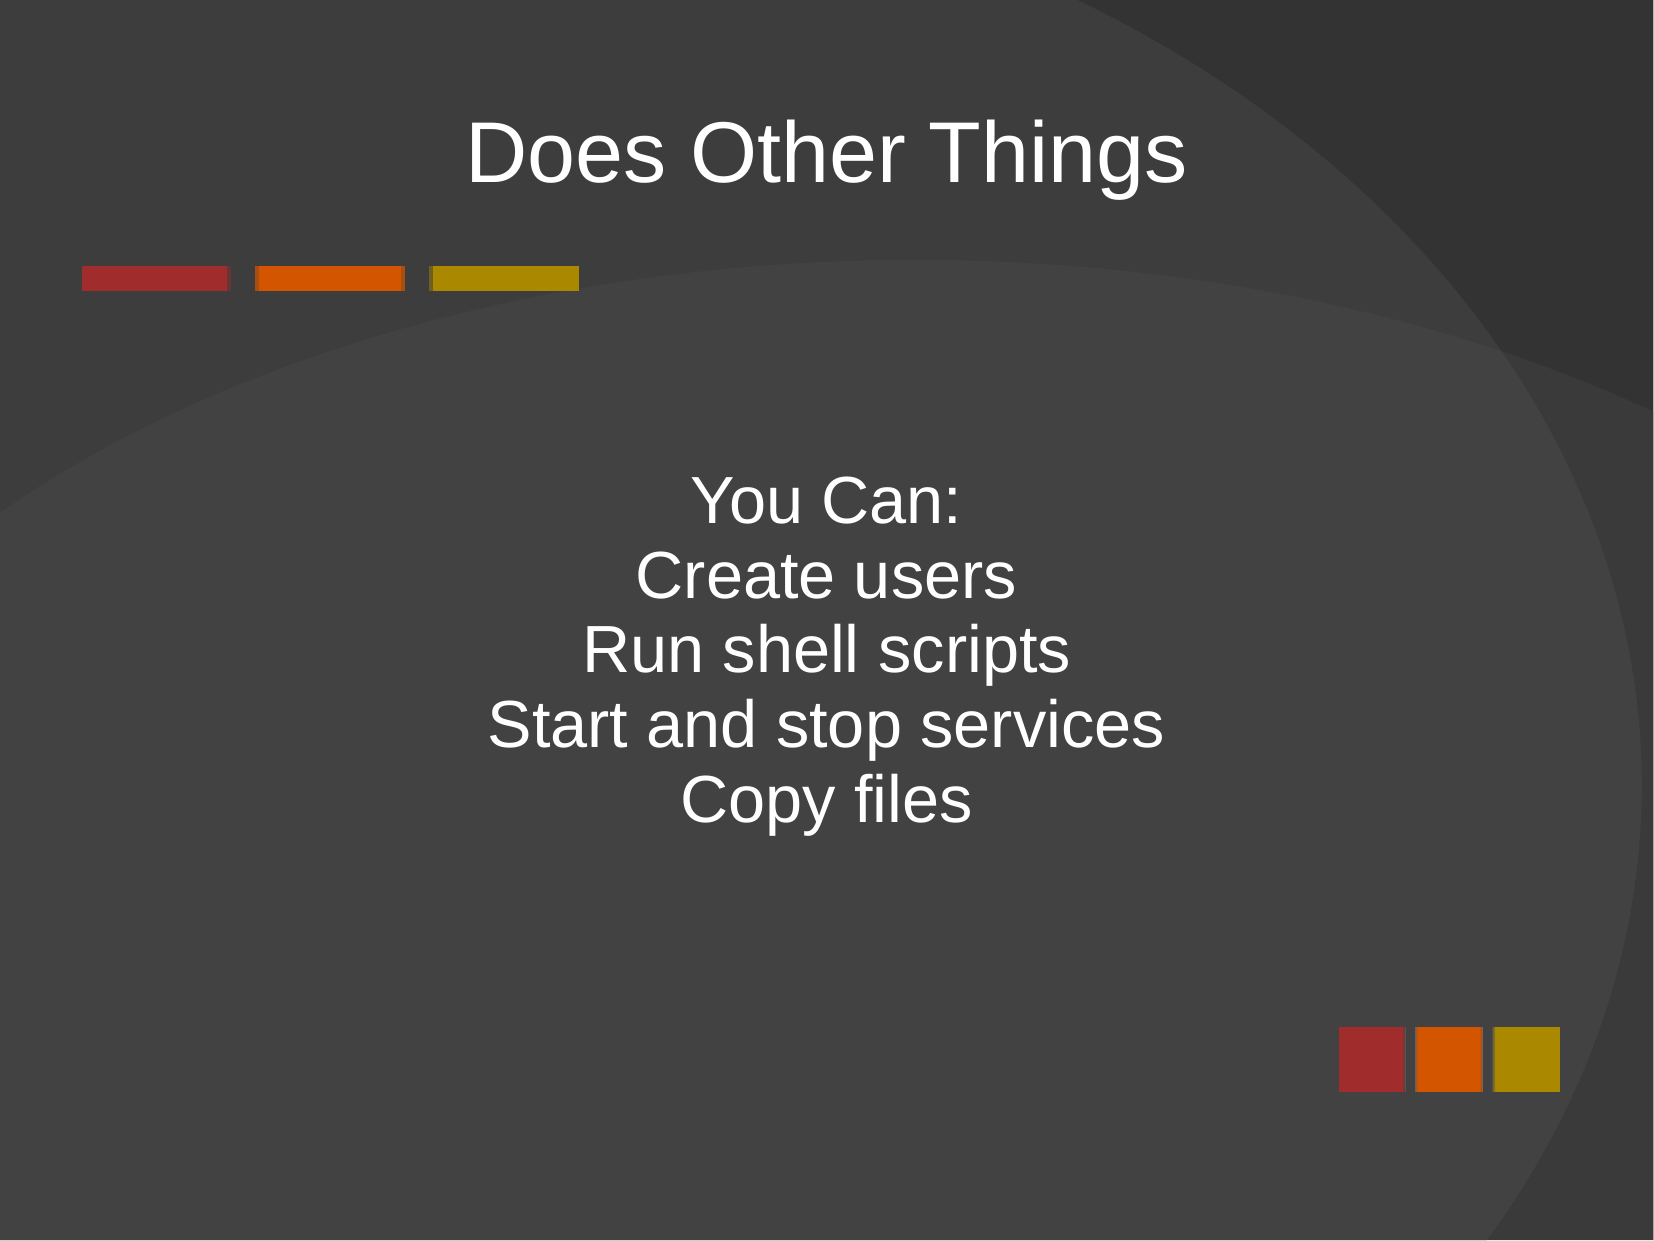

# Does Other Things
You Can:
Create users
Run shell scripts
Start and stop services
Copy files